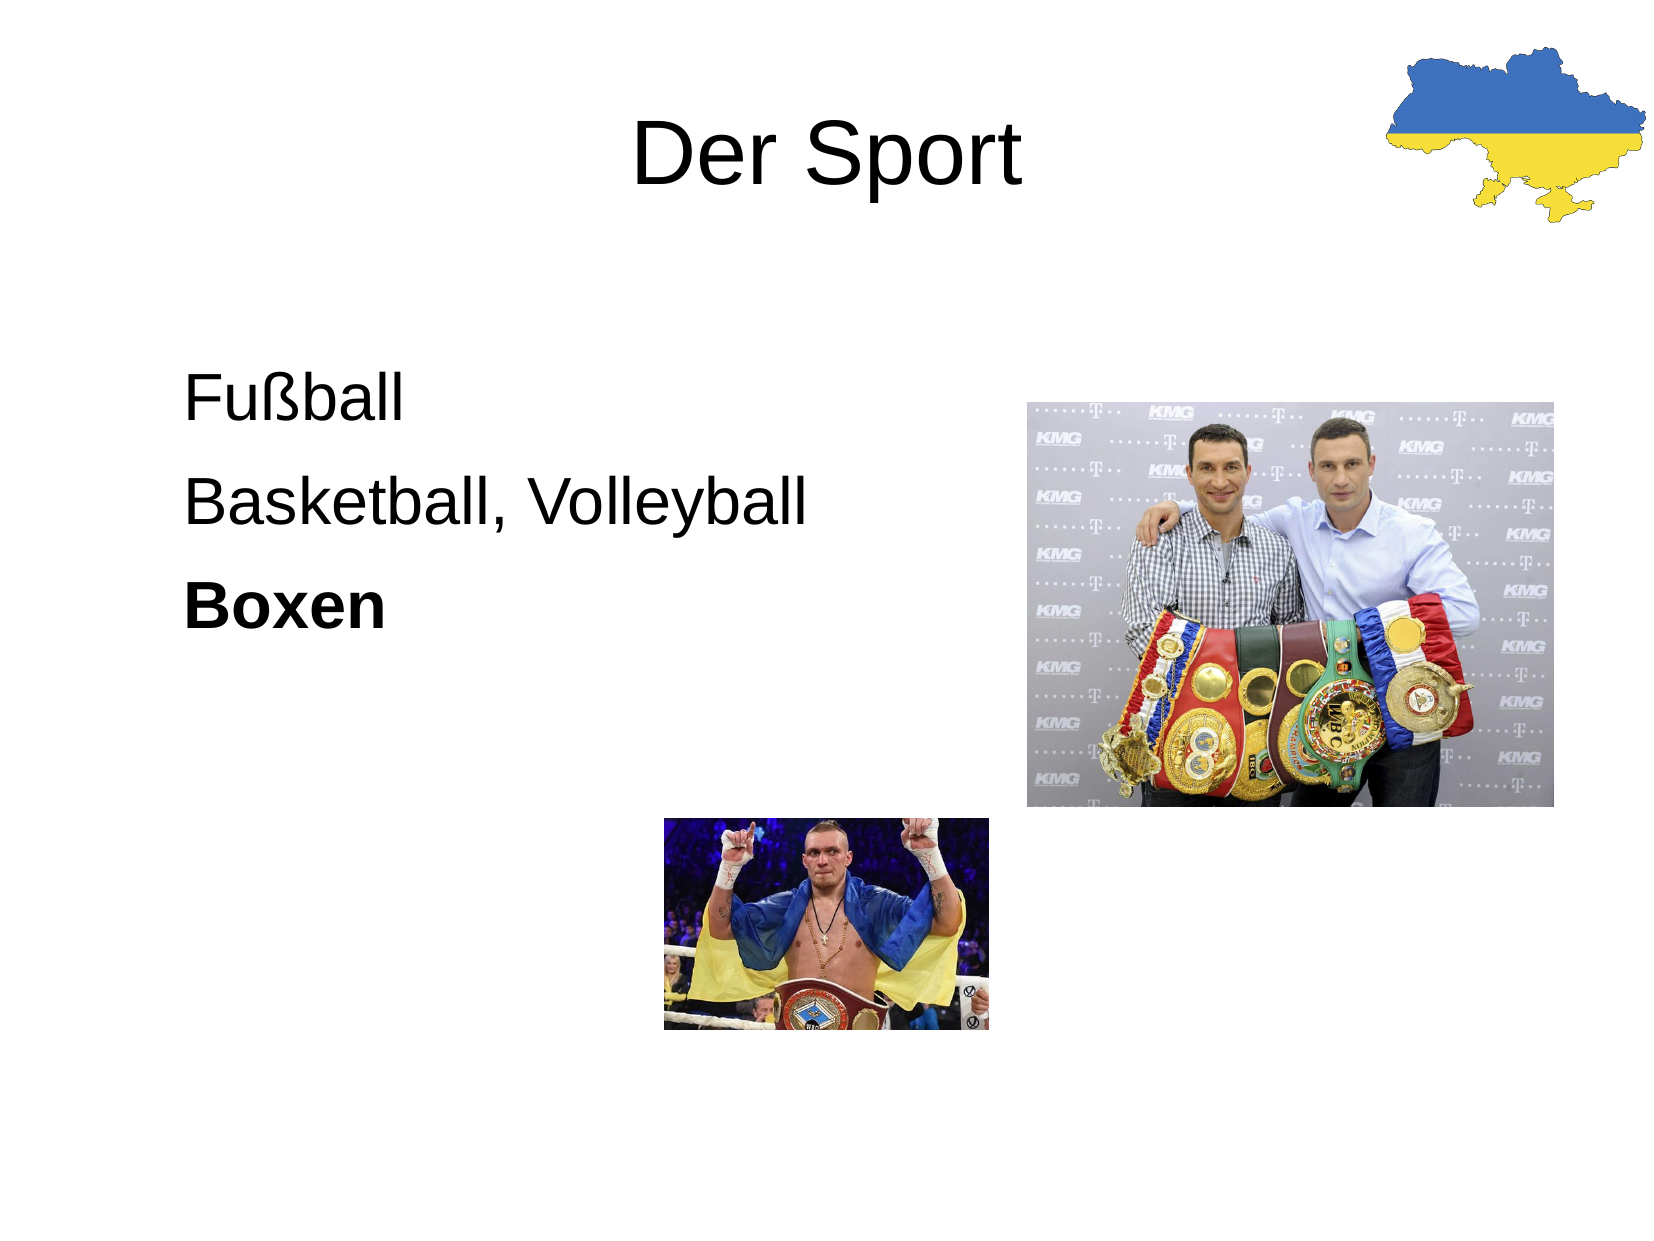

# Der Sport
Fußball
Basketball, Volleyball
Boxen